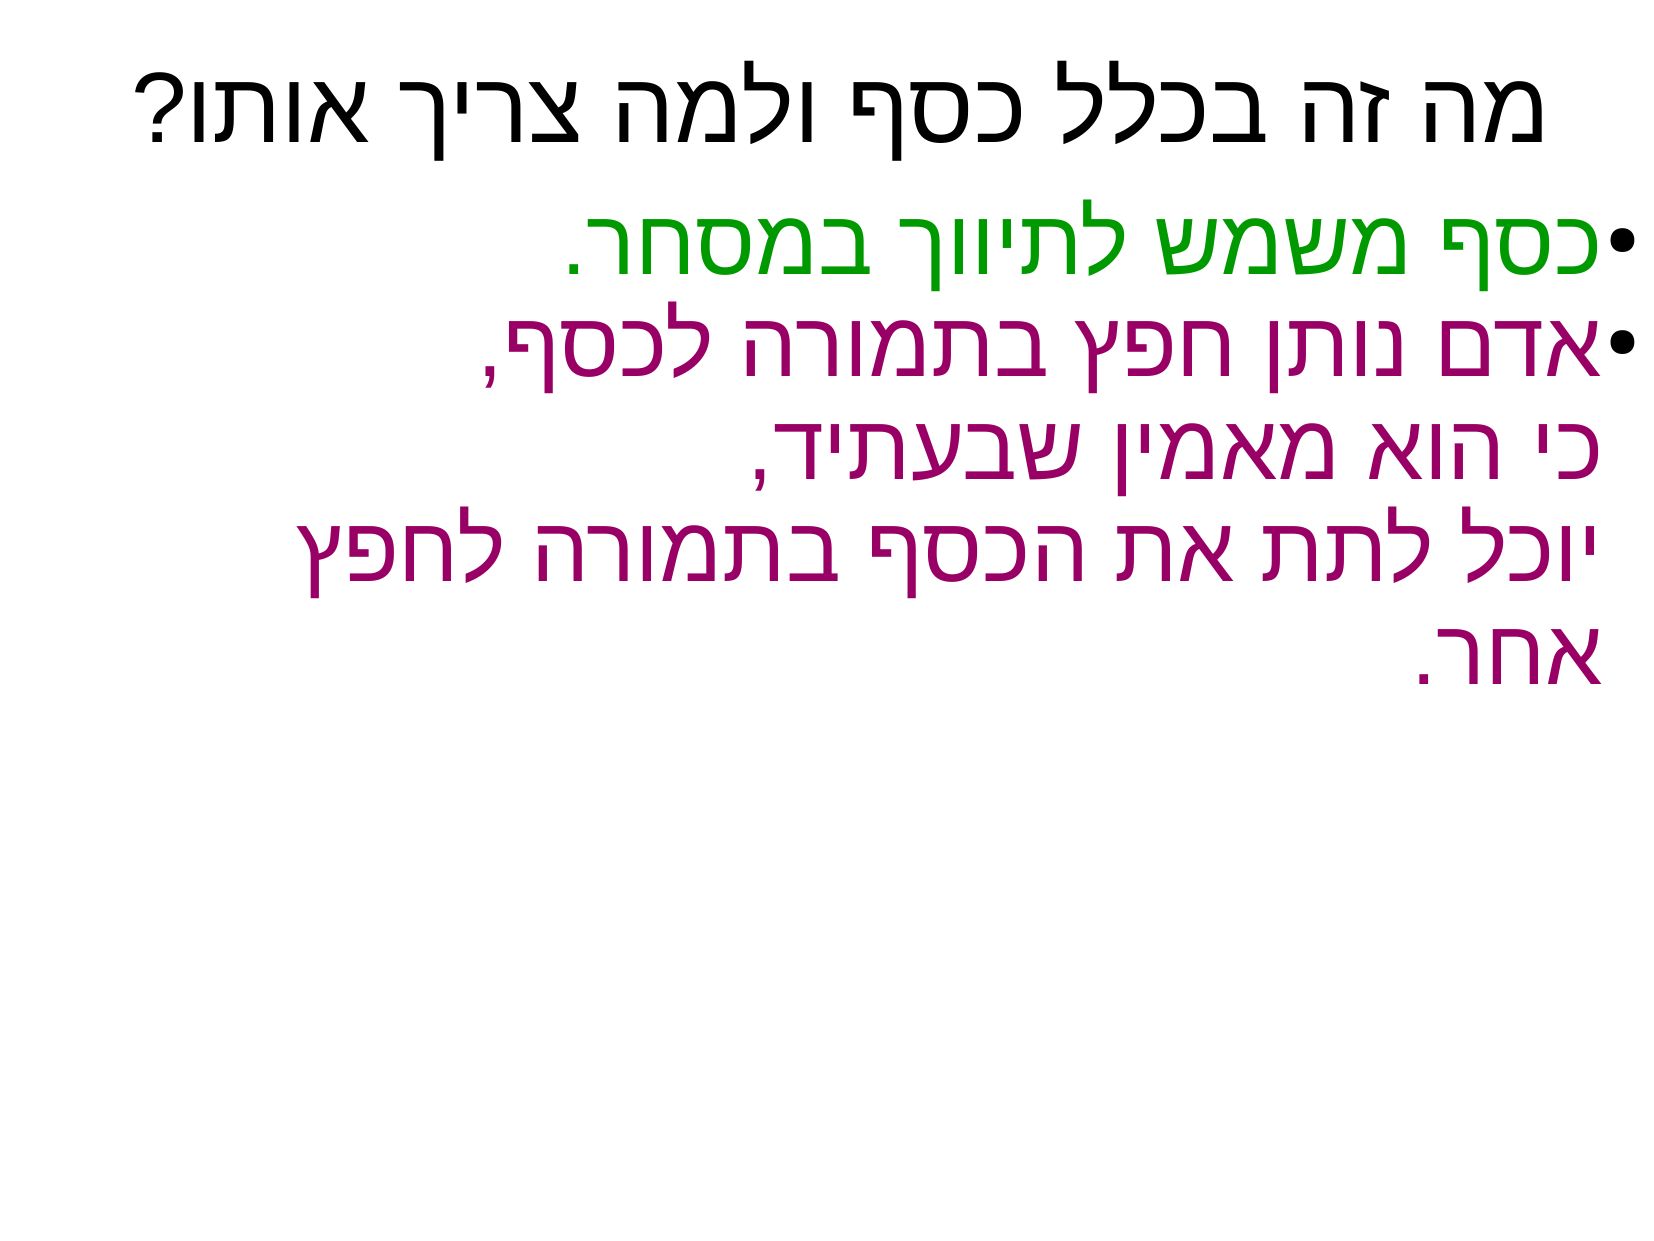

מה זה בכלל כסף ולמה צריך אותו?
כסף משמש לתיווך במסחר.
אדם נותן חפץ בתמורה לכסף,
כי הוא מאמין שבעתיד,
יוכל לתת את הכסף בתמורה לחפץ אחר.